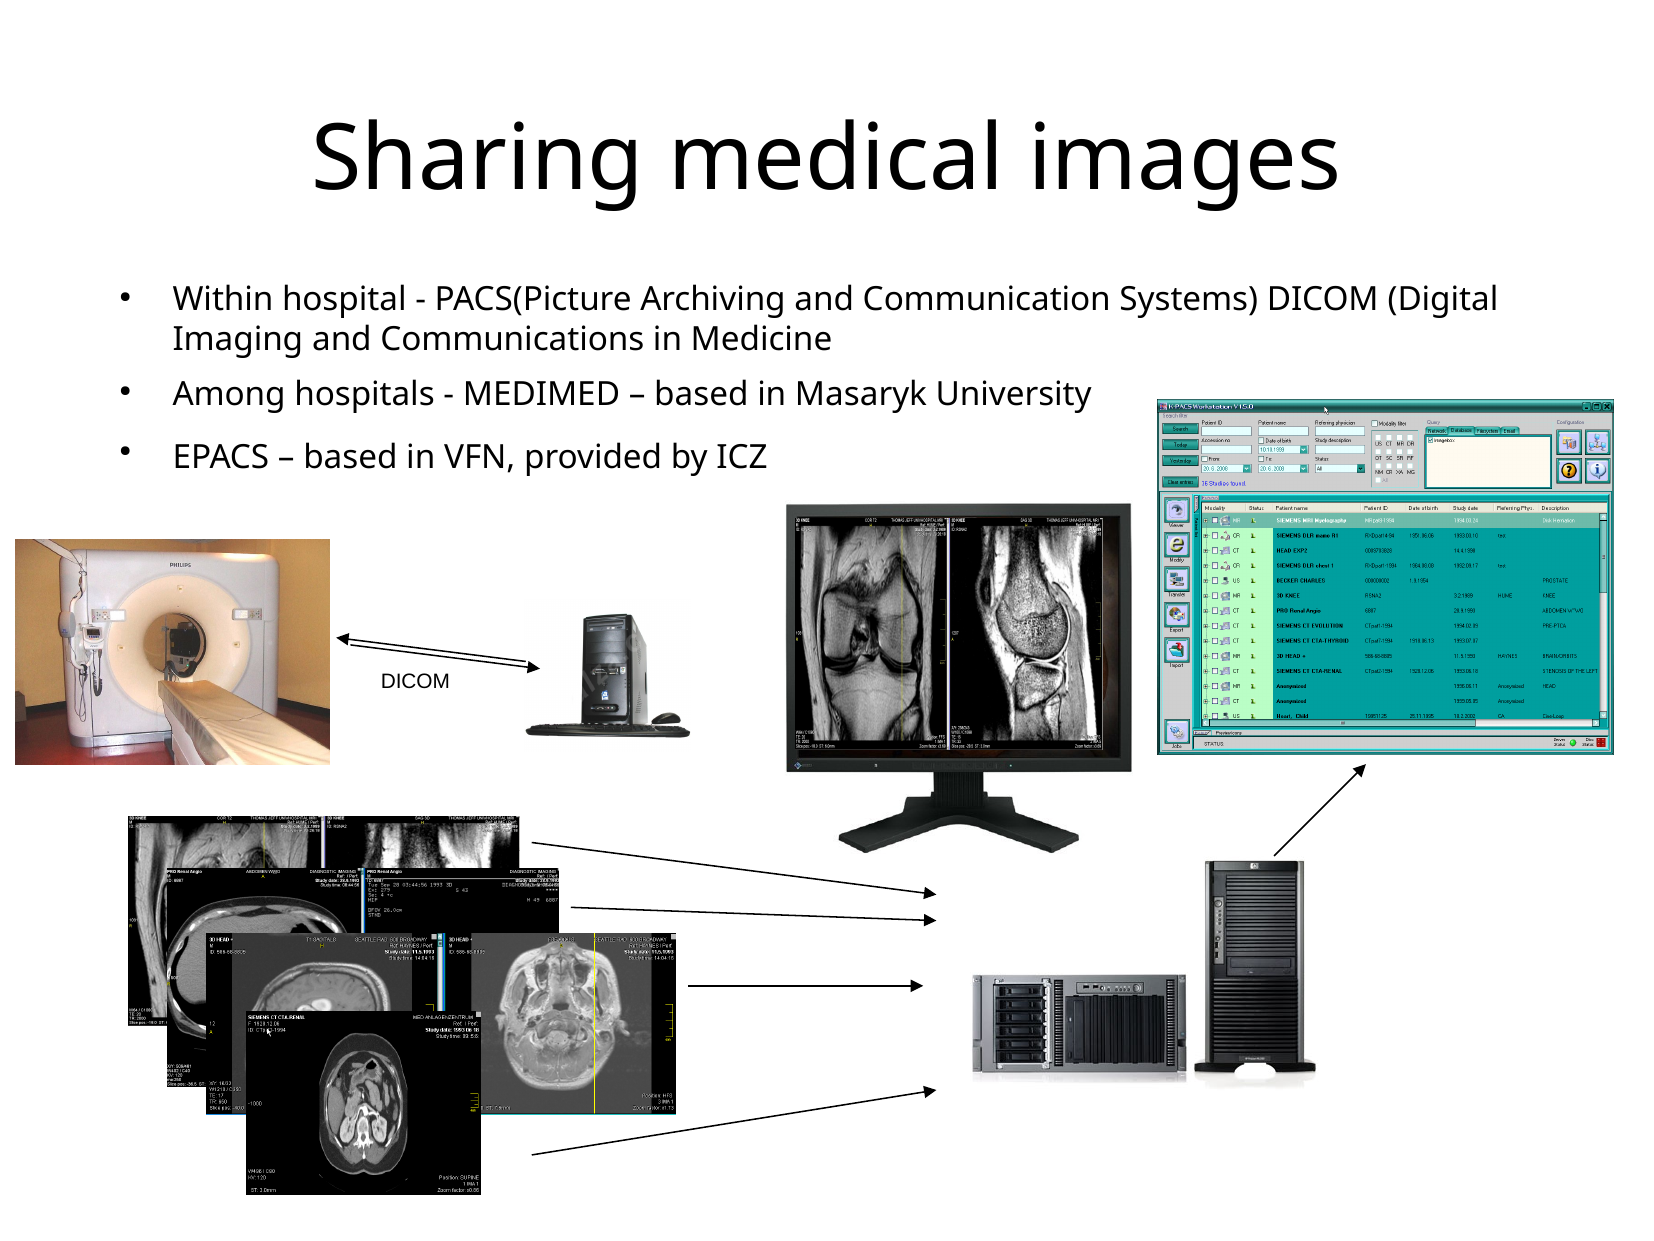

# Sharing medical images
Within hospital - PACS(Picture Archiving and Communication Systems) DICOM (Digital Imaging and Communications in Medicine
Among hospitals - MEDIMED – based in Masaryk University
EPACS – based in VFN, provided by ICZ
DICOM